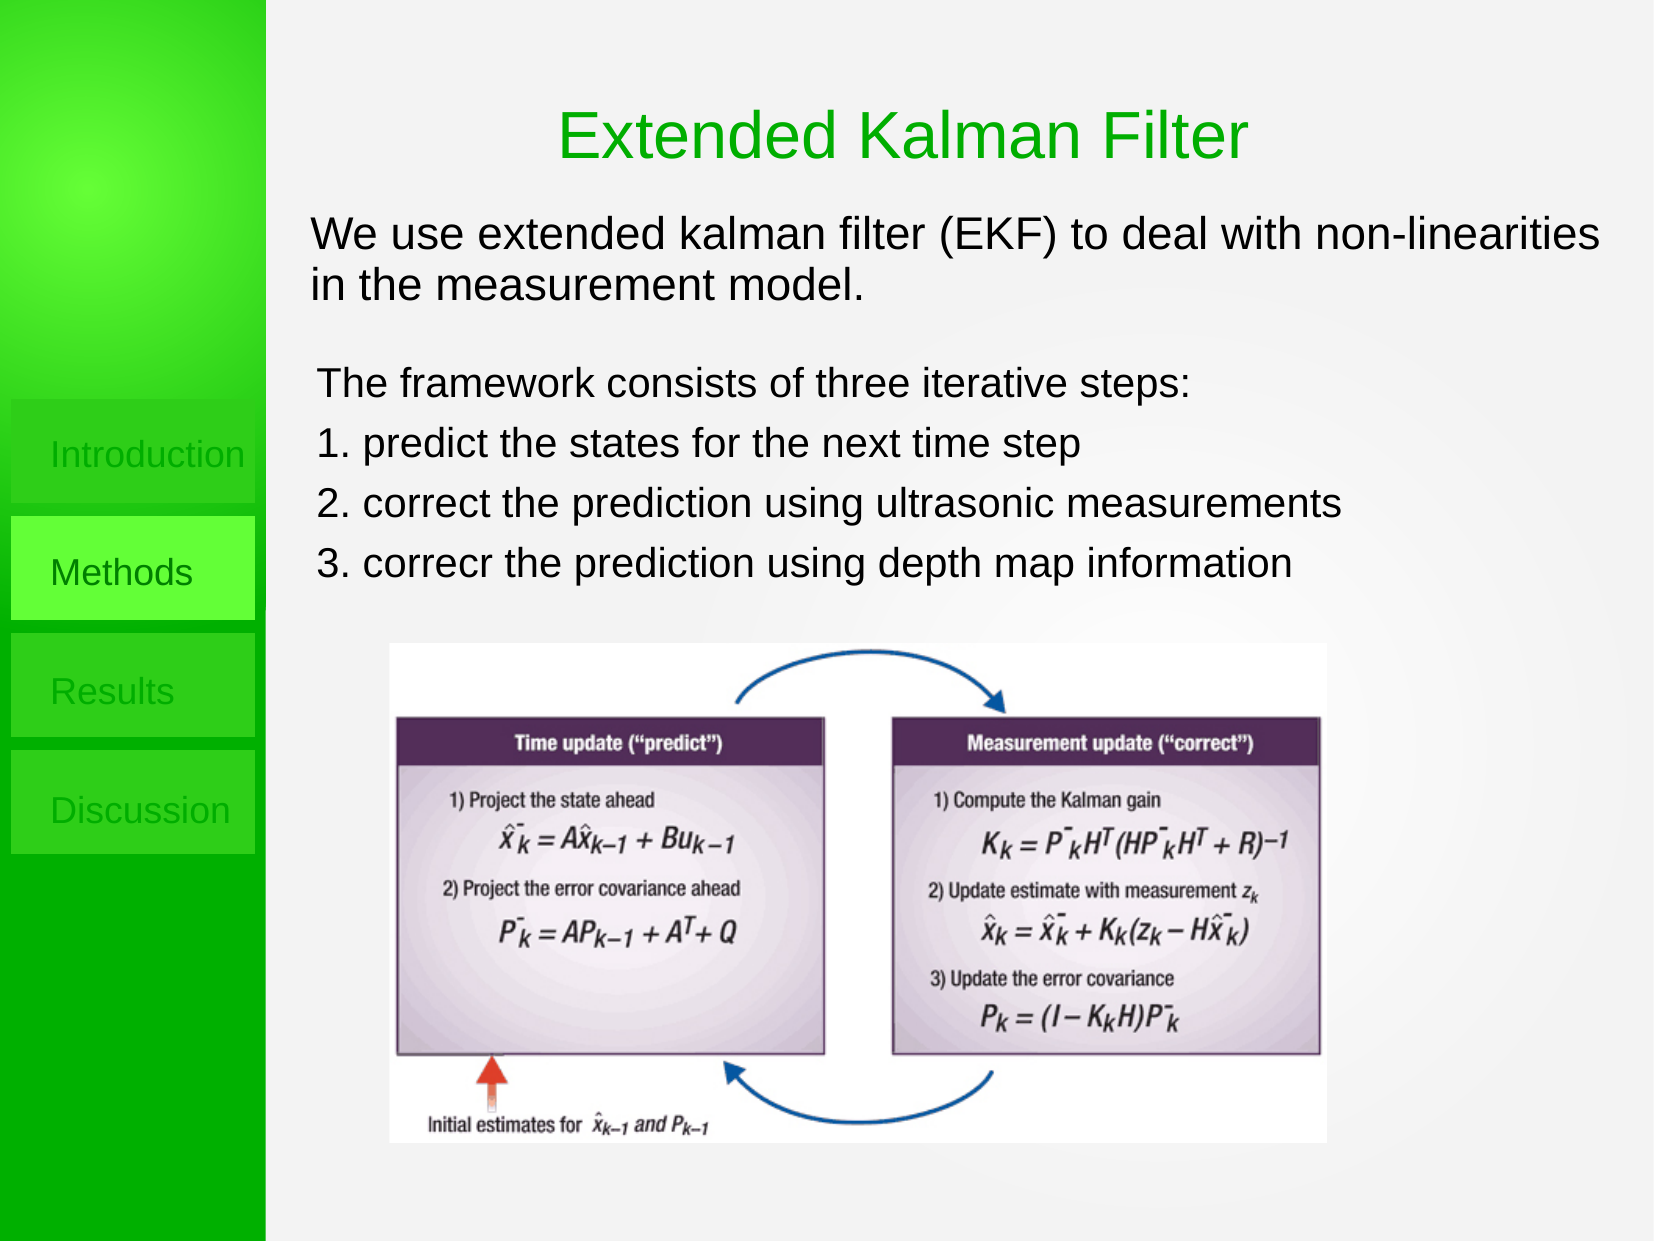

# Extended Kalman Filter
We use extended kalman filter (EKF) to deal with non-linearities in the measurement model.
The framework consists of three iterative steps:
1. predict the states for the next time step
2. correct the prediction using ultrasonic measurements
3. correcr the prediction using depth map information
Introduction
Methods
Results
Discussion